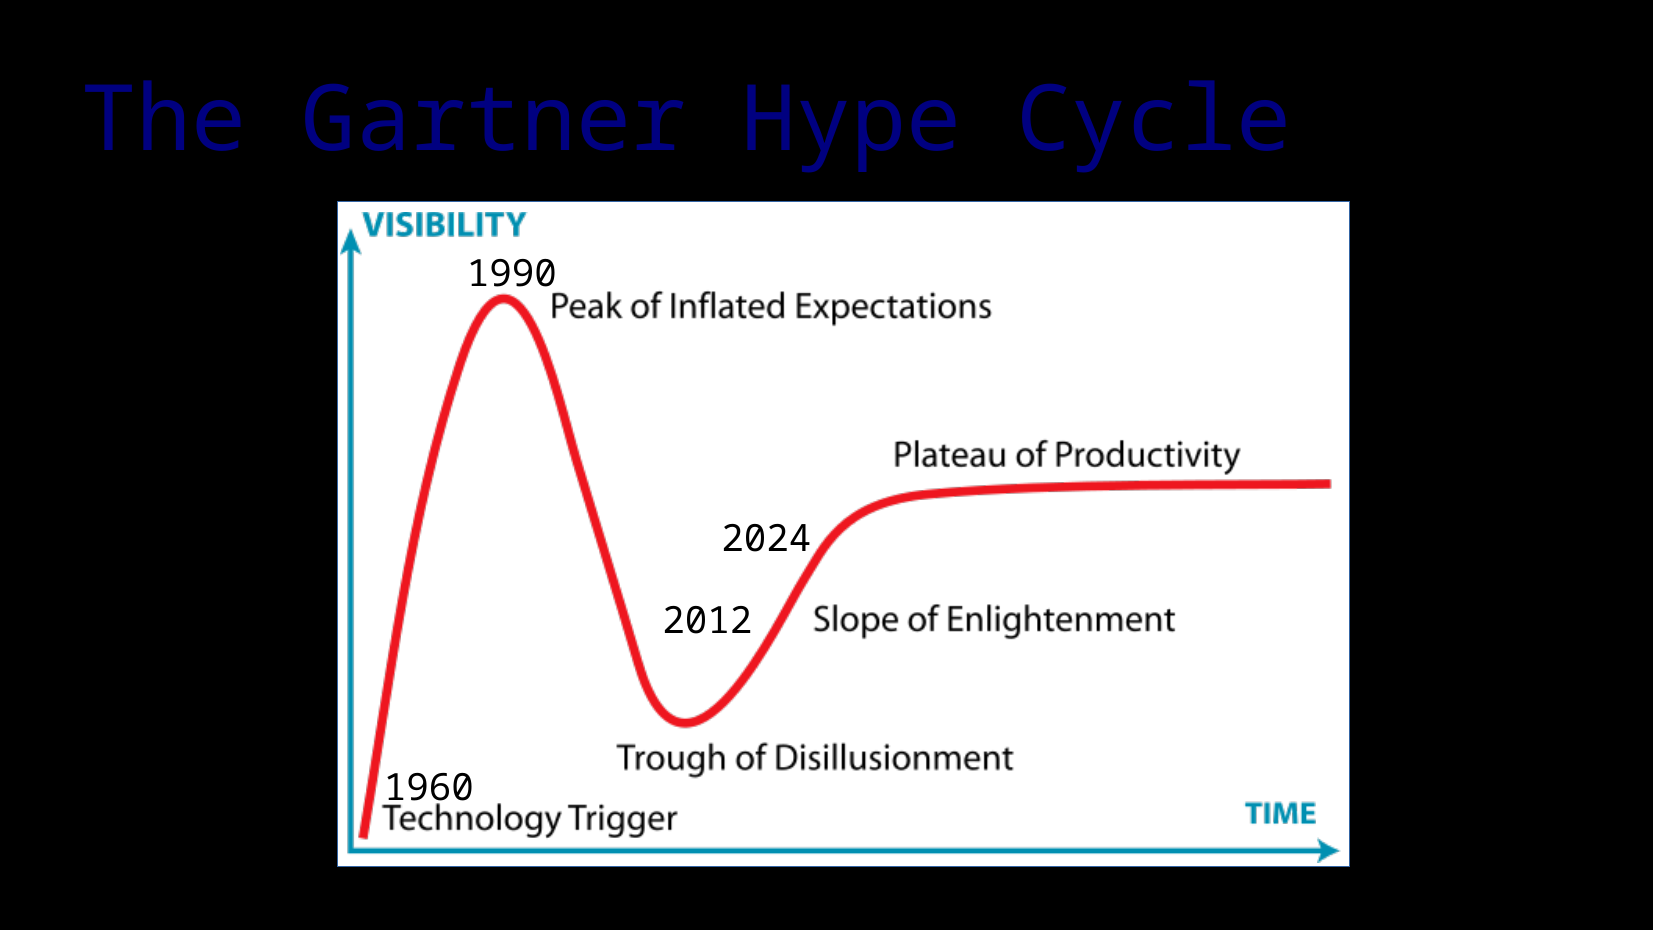

# The Gartner Hype Cycle
1990
2024
2012
1960